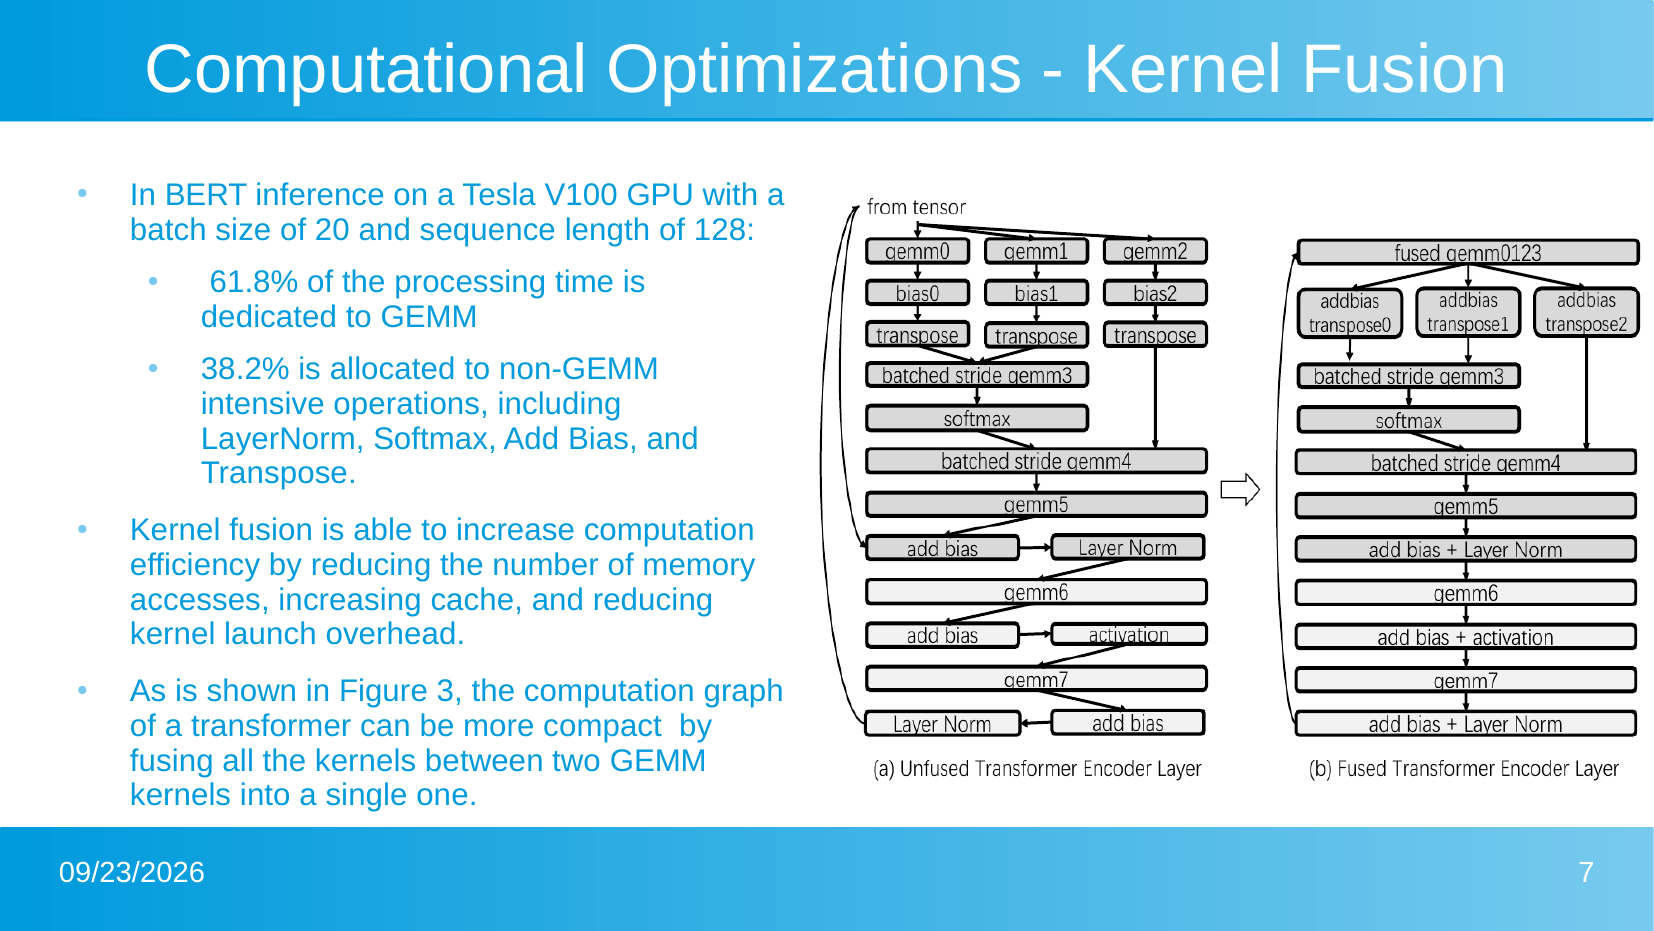

# Computational Optimizations - Kernel Fusion
In BERT inference on a Tesla V100 GPU with a batch size of 20 and sequence length of 128:
 61.8% of the processing time is dedicated to GEMM
38.2% is allocated to non-GEMM intensive operations, including LayerNorm, Softmax, Add Bias, and Transpose.
Kernel fusion is able to increase computation efficiency by reducing the number of memory accesses, increasing cache, and reducing kernel launch overhead.
As is shown in Figure 3, the computation graph of a transformer can be more compact by fusing all the kernels between two GEMM kernels into a single one.
7